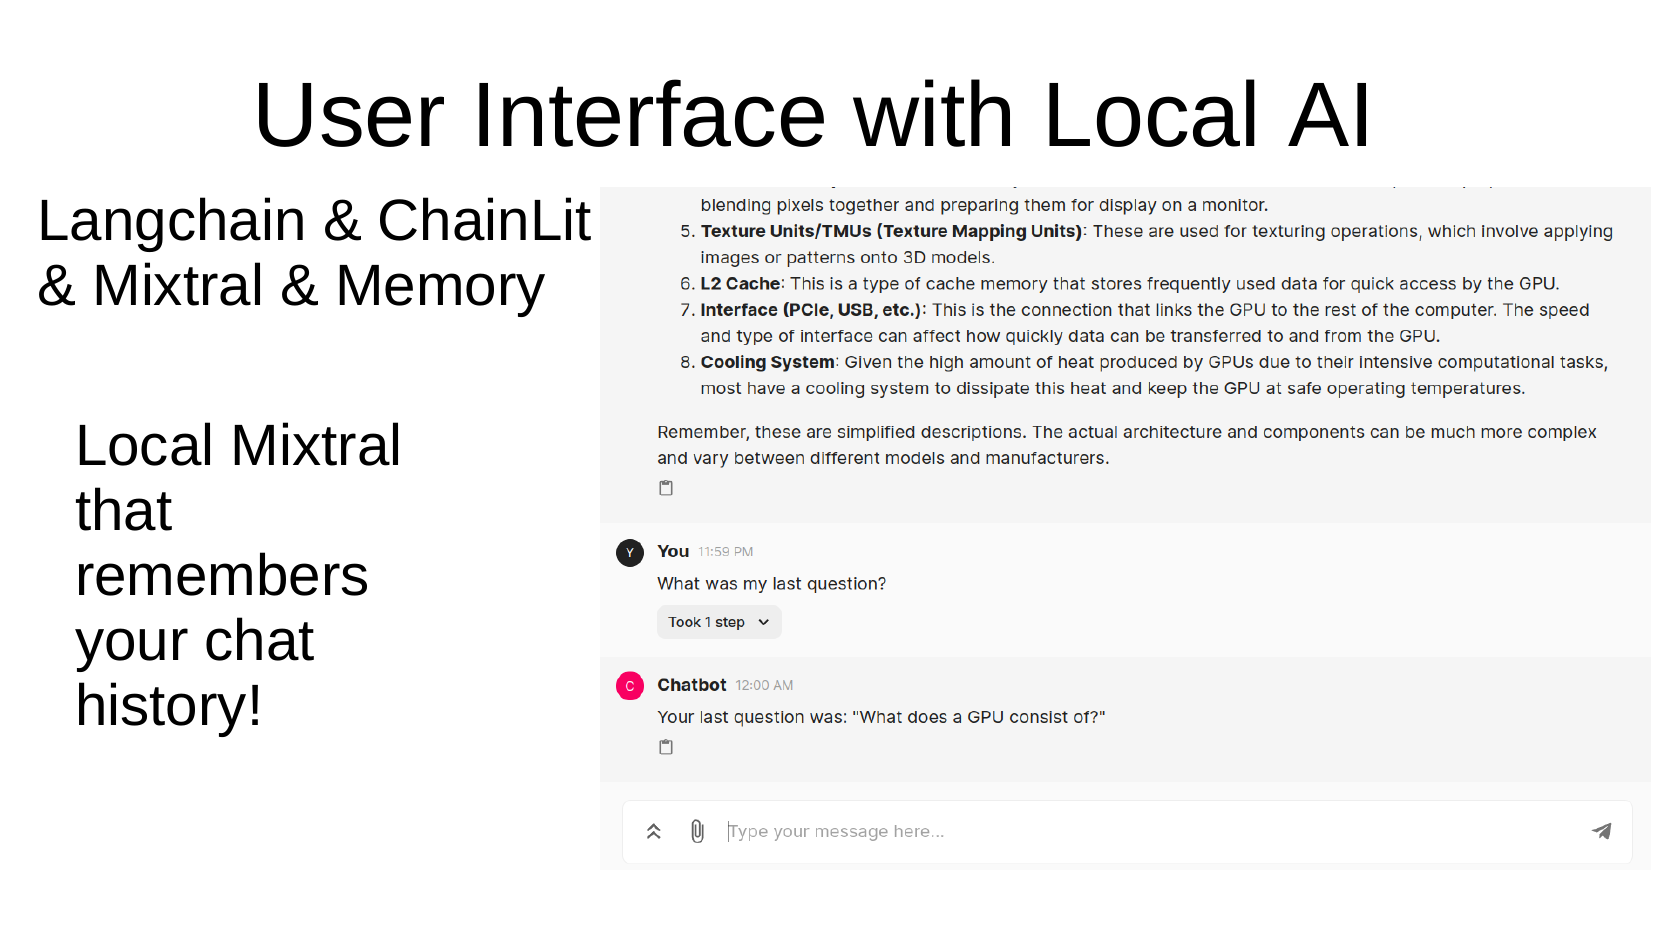

# User Interface with Local AI
Langchain & ChainLit & Mixtral & Memory
Local Mixtral that remembers your chat history!